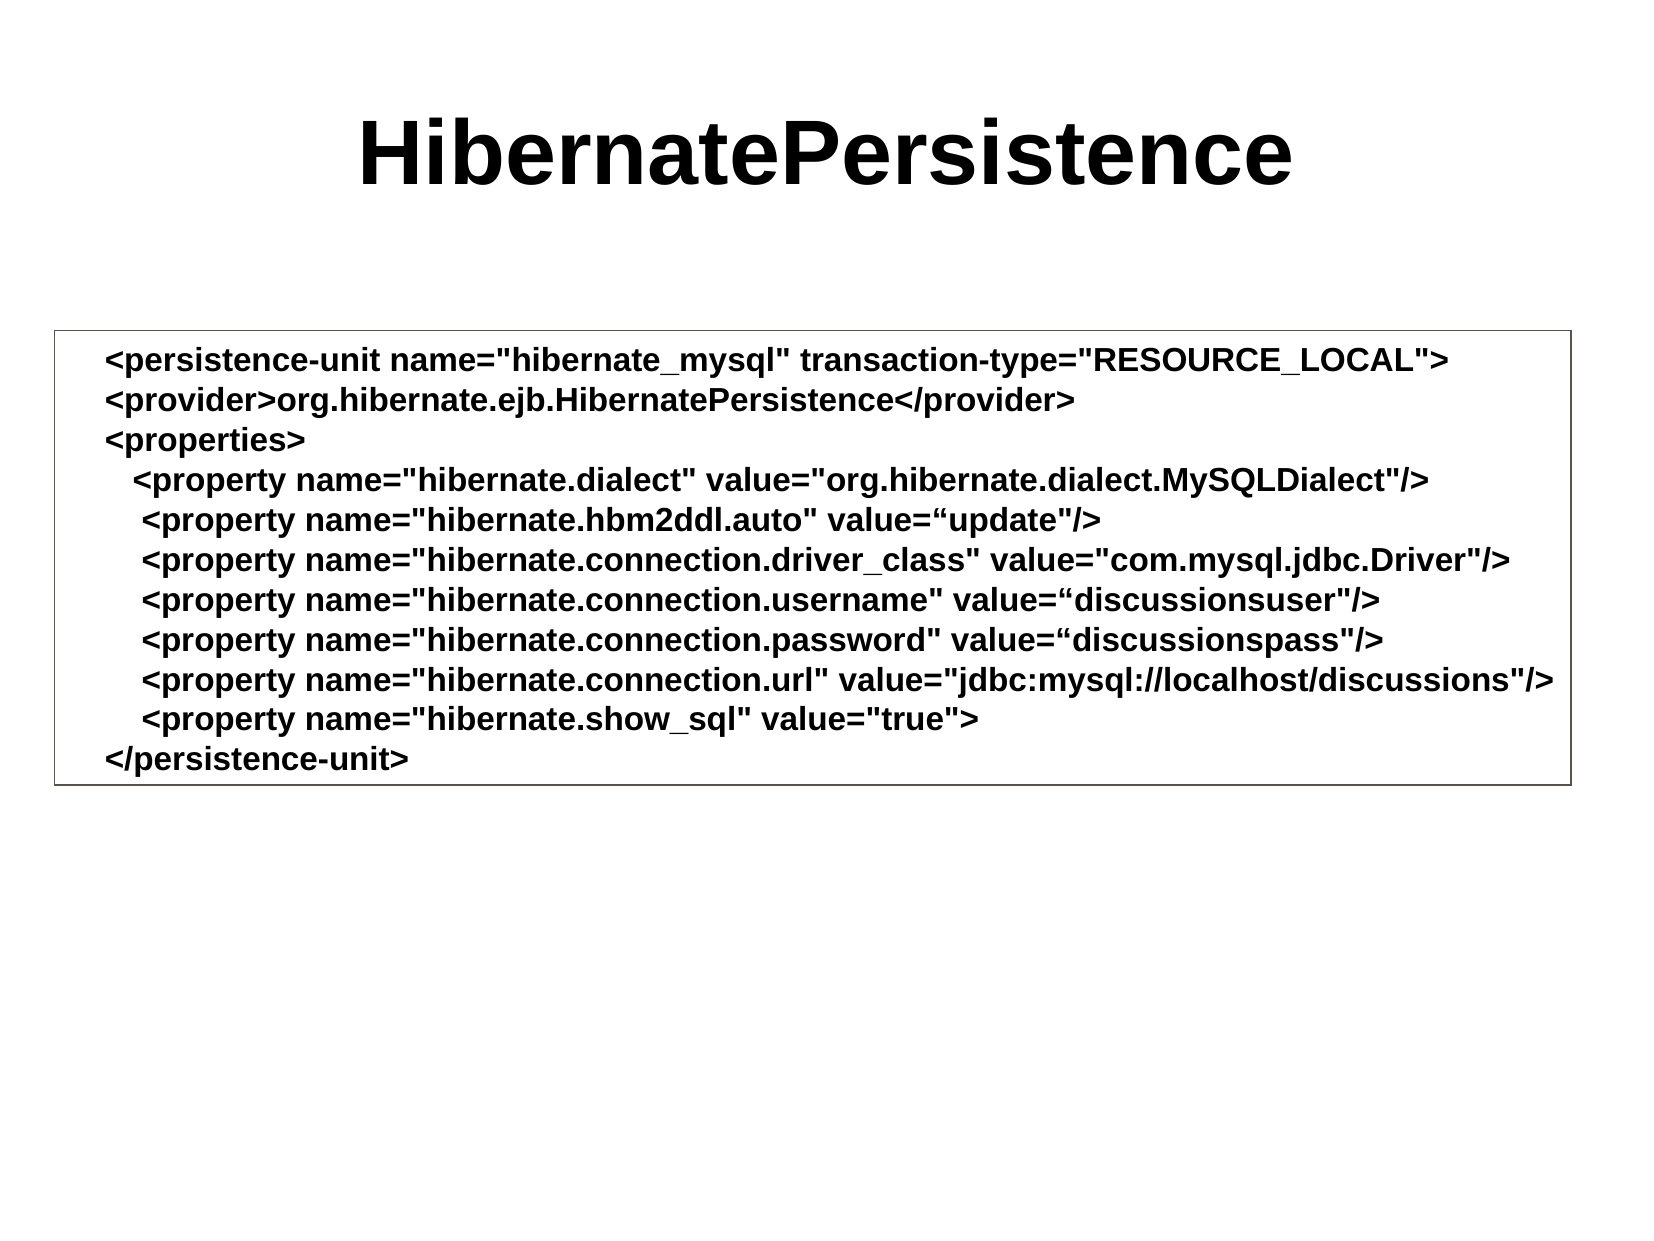

# HibernatePersistence
<persistence-unit name="hibernate_mysql" transaction-type="RESOURCE_LOCAL">
<provider>org.hibernate.ejb.HibernatePersistence</provider>
<properties>
 <property name="hibernate.dialect" value="org.hibernate.dialect.MySQLDialect"/>
 <property name="hibernate.hbm2ddl.auto" value=“update"/>
 <property name="hibernate.connection.driver_class" value="com.mysql.jdbc.Driver"/>
 <property name="hibernate.connection.username" value=“discussionsuser"/>
 <property name="hibernate.connection.password" value=“discussionspass"/>
 <property name="hibernate.connection.url" value="jdbc:mysql://localhost/discussions"/>
 <property name="hibernate.show_sql" value="true">
</persistence-unit>